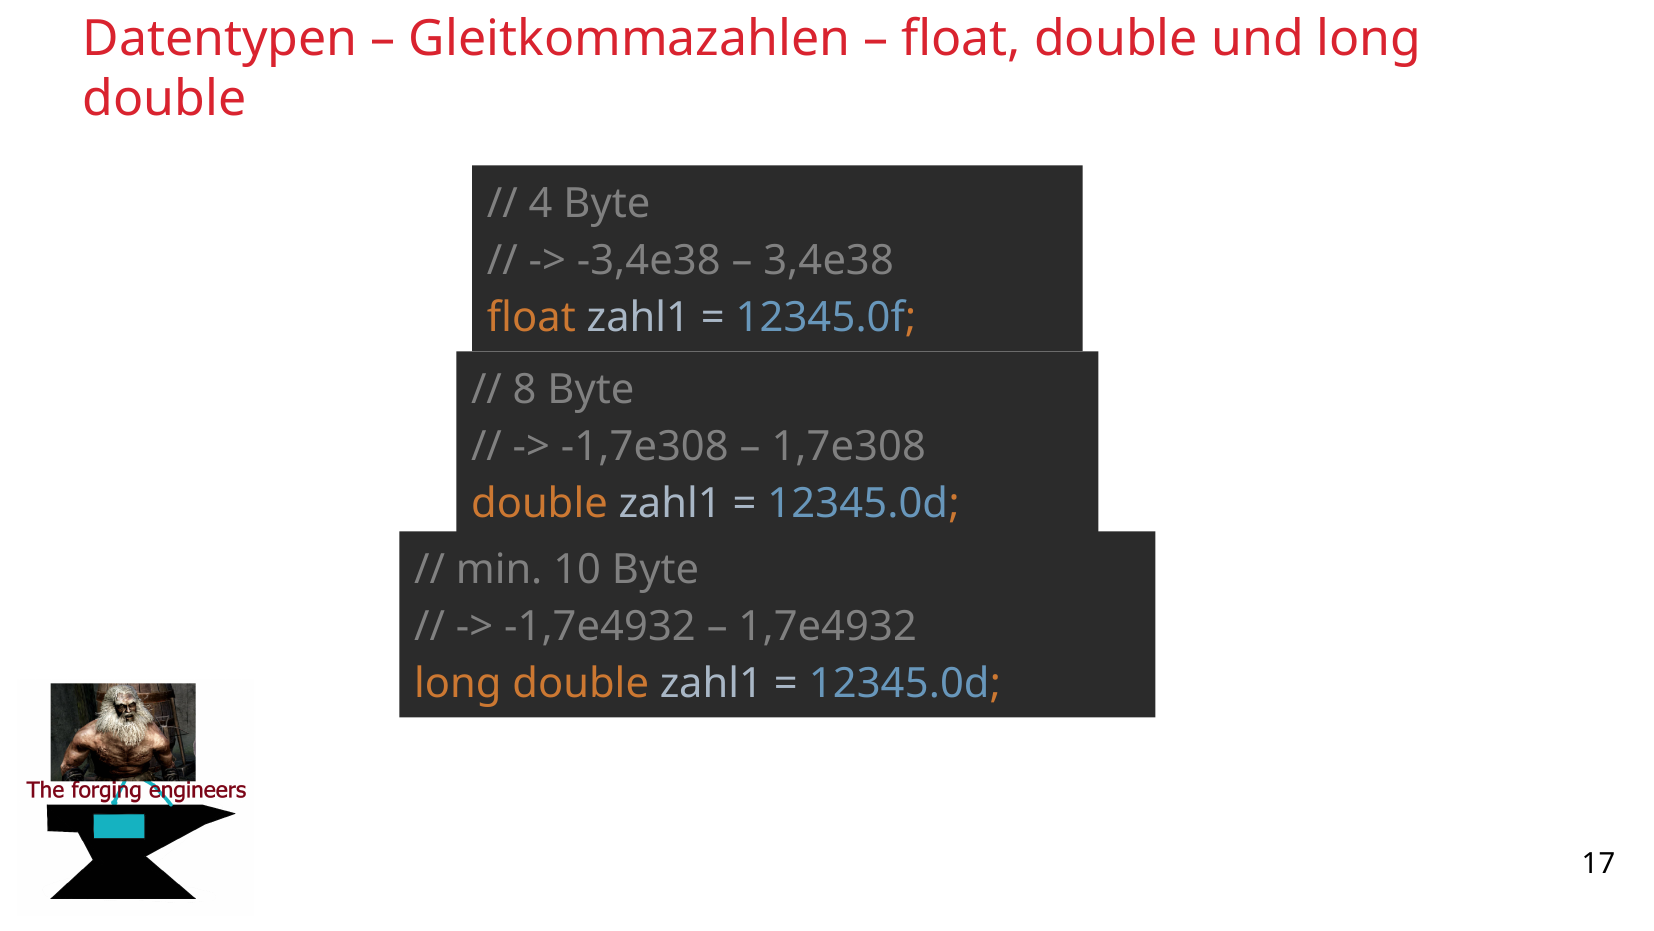

# Datentypen – Gleitkommazahlen – float, double und long double
// 4 Byte
// -> -3,4e38 – 3,4e38
float zahl1 = 12345.0f;
// 8 Byte
// -> -1,7e308 – 1,7e308
double zahl1 = 12345.0d;
// min. 10 Byte
// -> -1,7e4932 – 1,7e4932
long double zahl1 = 12345.0d;